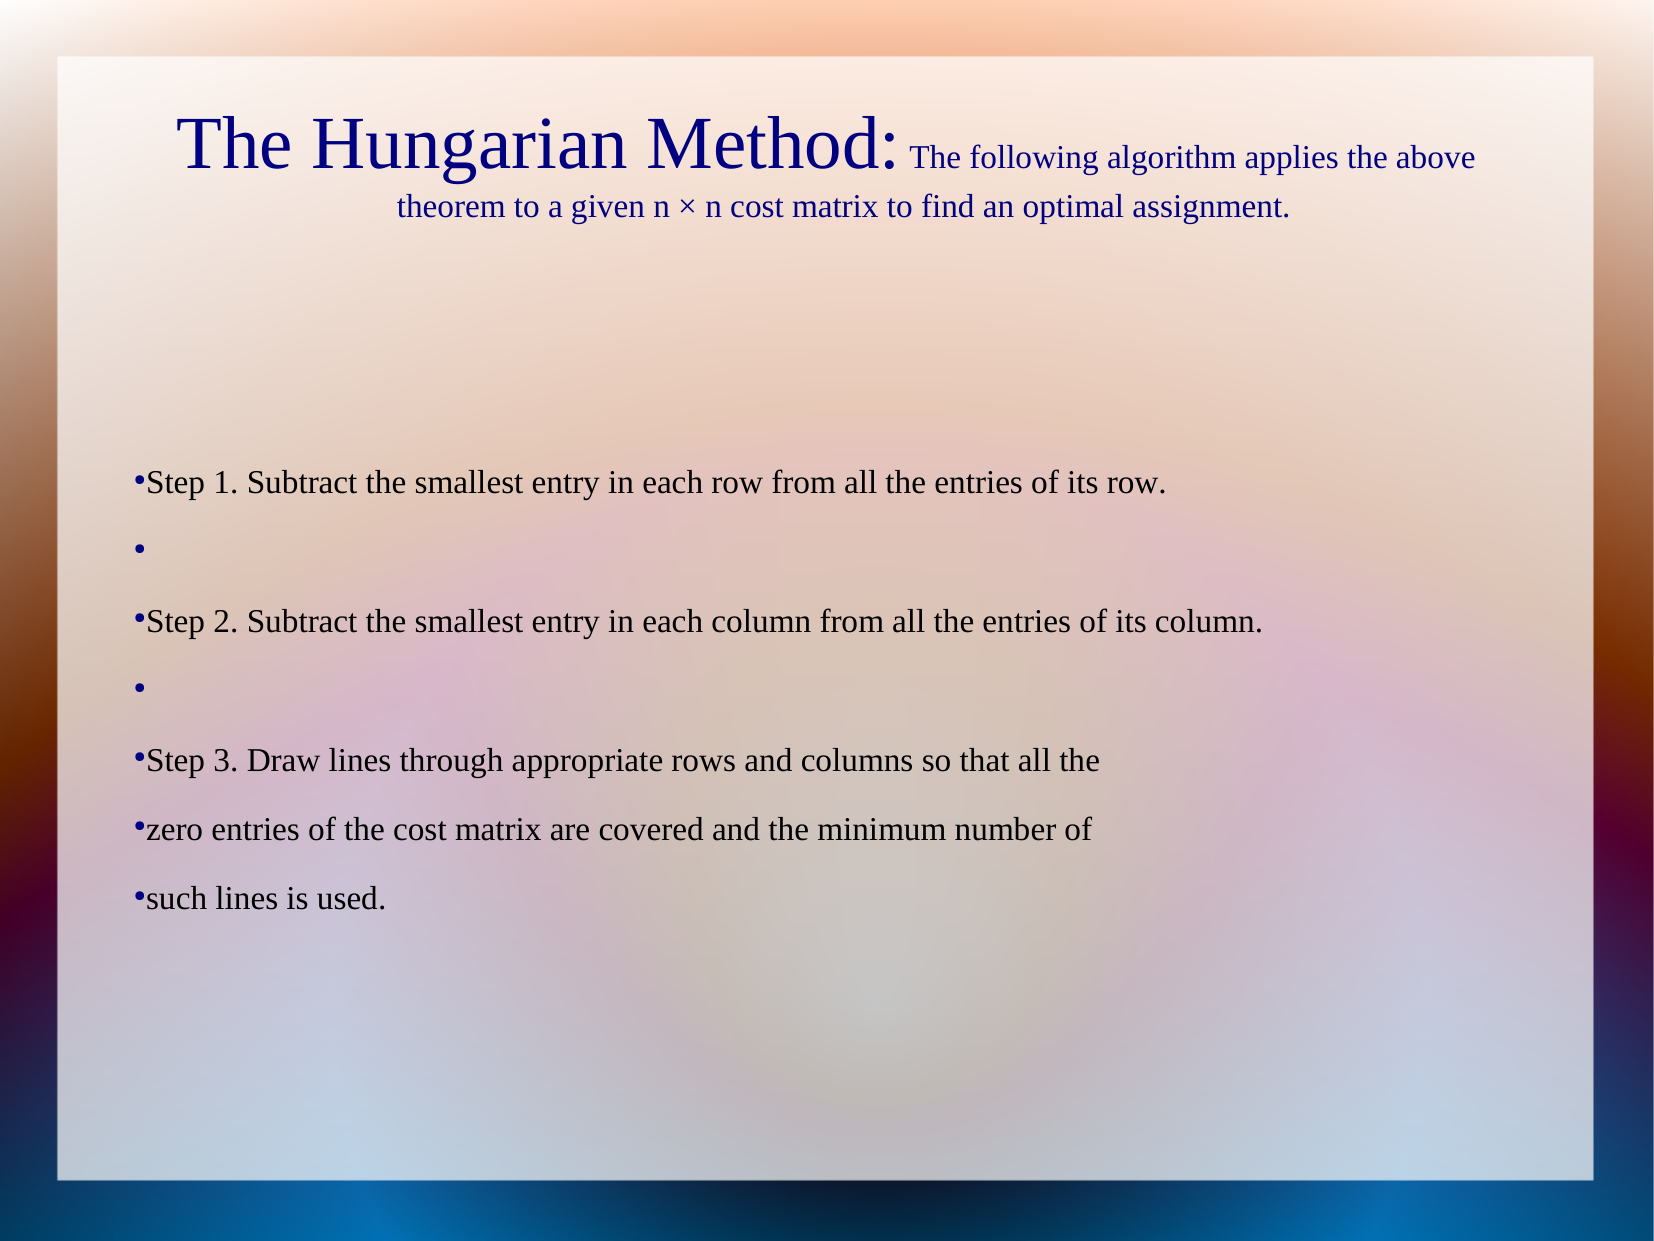

# The Hungarian Method: The following algorithm applies the above theorem to a given n × n cost matrix to find an optimal assignment.
Step 1. Subtract the smallest entry in each row from all the entries of its row.
Step 2. Subtract the smallest entry in each column from all the entries of its column.
Step 3. Draw lines through appropriate rows and columns so that all the
zero entries of the cost matrix are covered and the minimum number of
such lines is used.